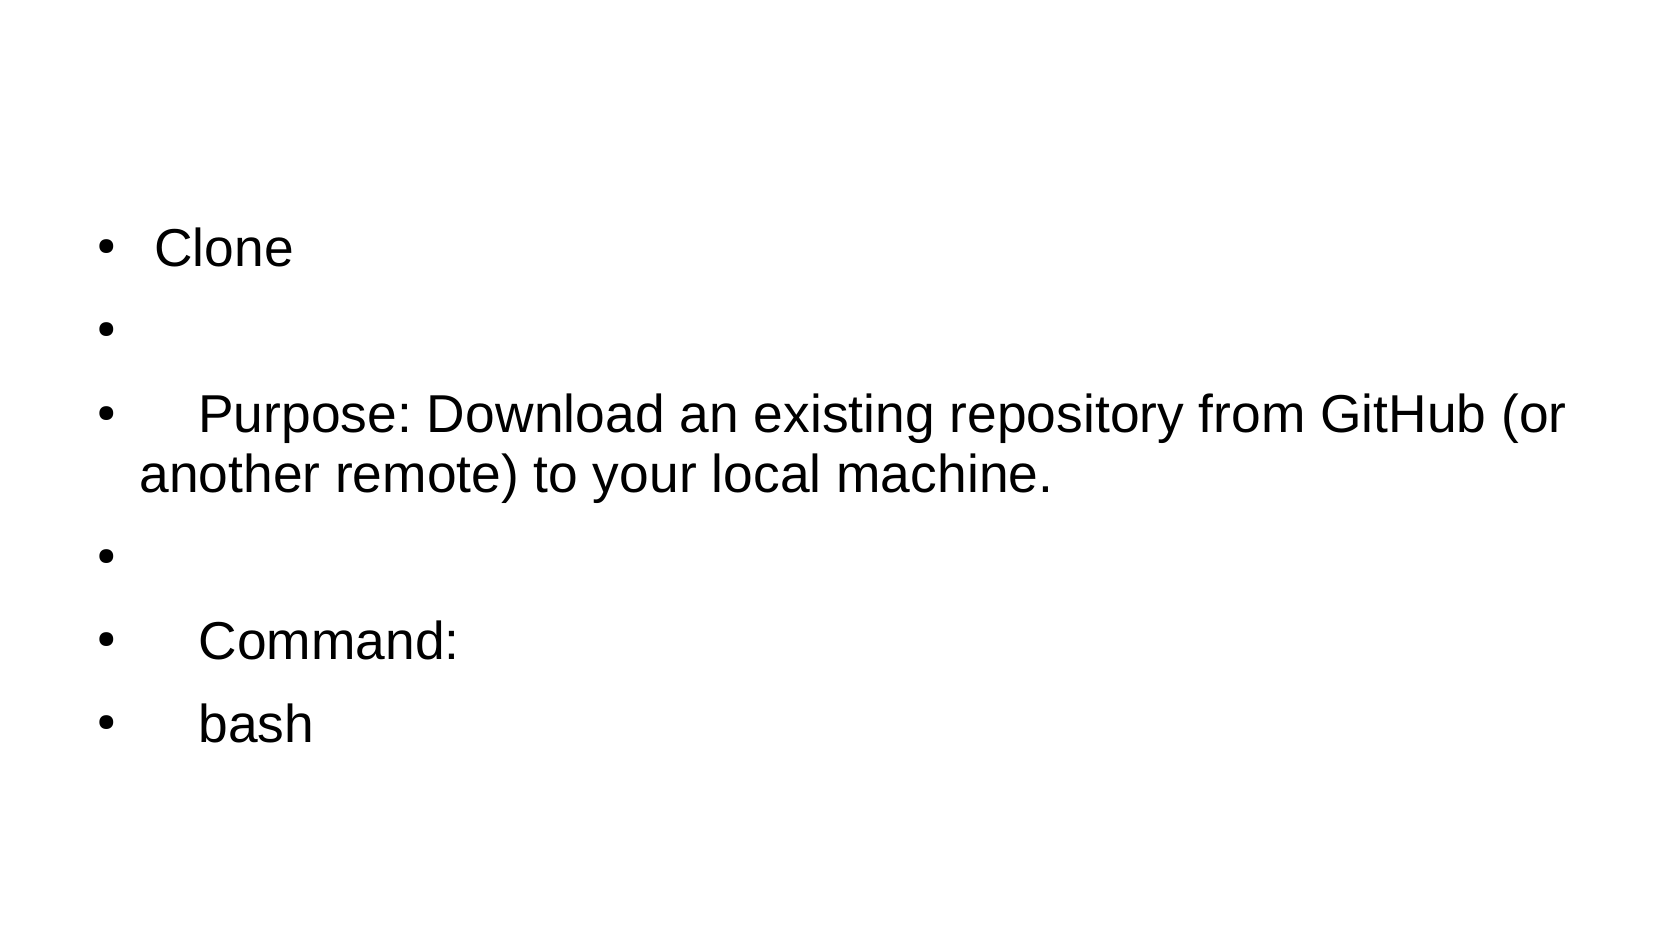

#
 Clone
 Purpose: Download an existing repository from GitHub (or another remote) to your local machine.
 Command:
 bash